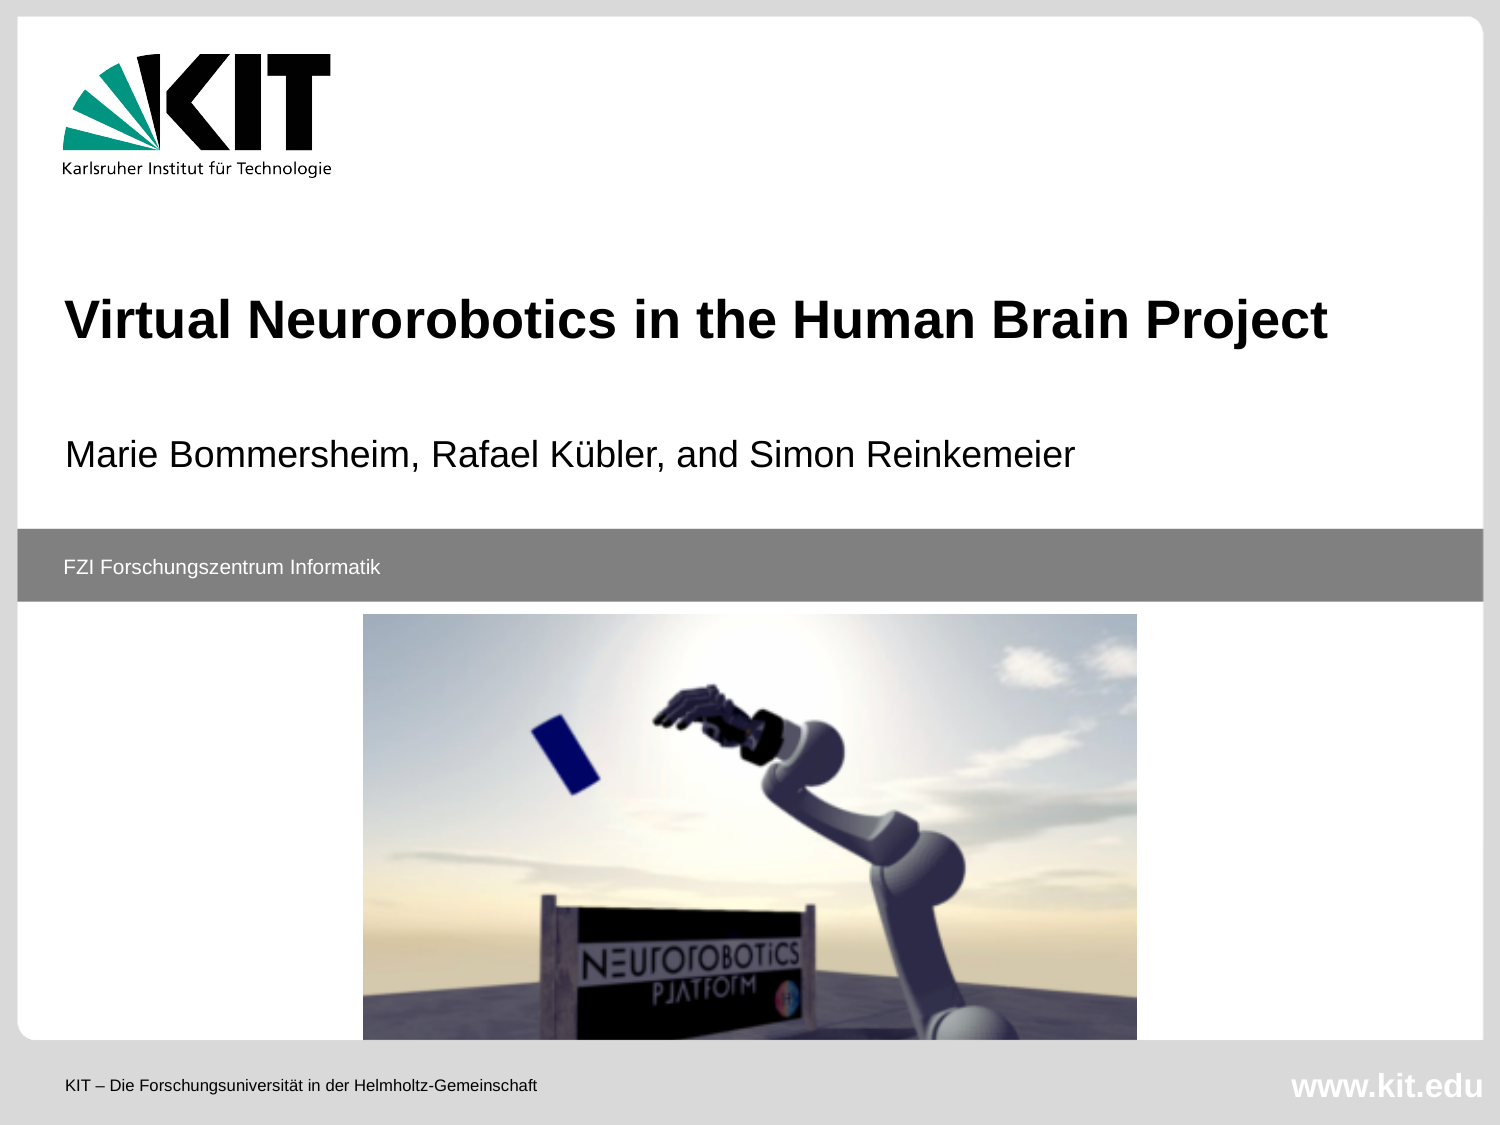

Virtual Neurorobotics in the Human Brain Project
Marie Bommersheim, Rafael Kübler, and Simon Reinkemeier